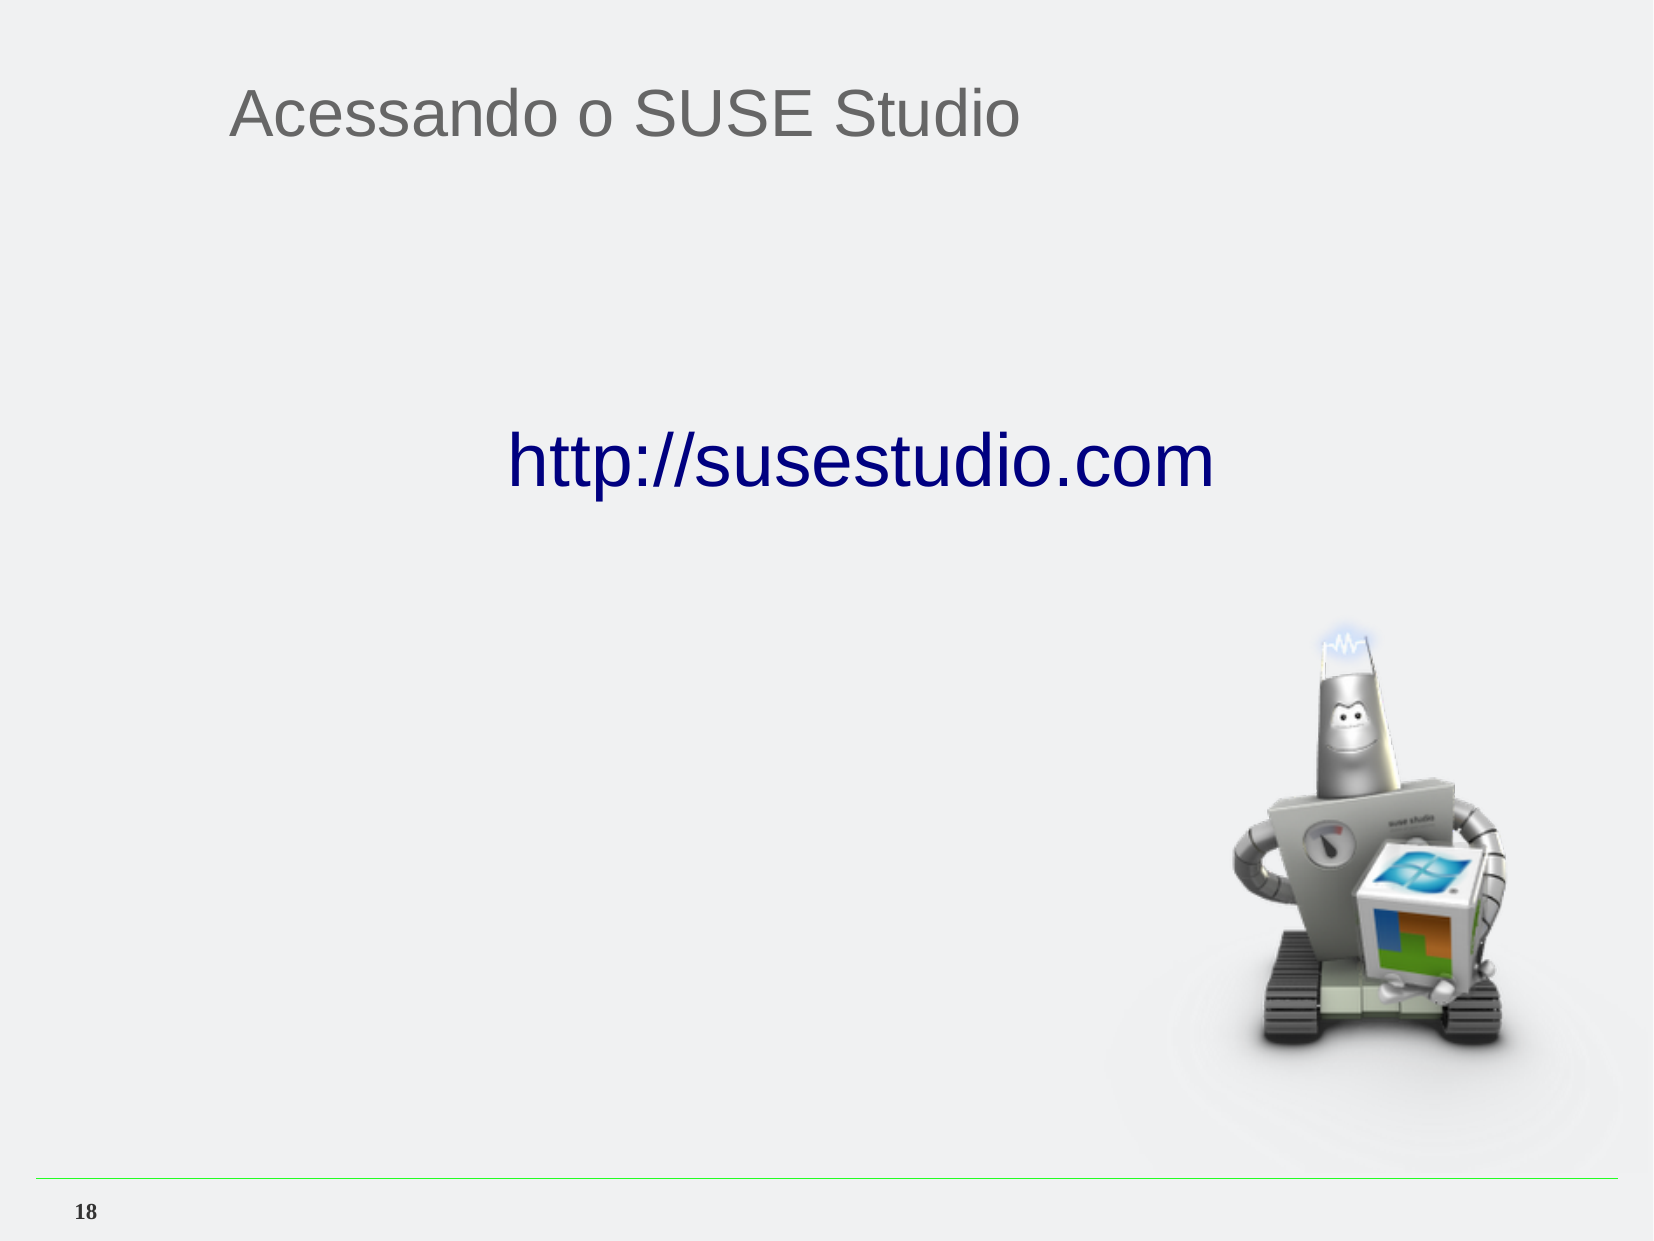

Acessando o SUSE Studio
# http://susestudio.com
18
Construindo appliances com o SUSE Studio